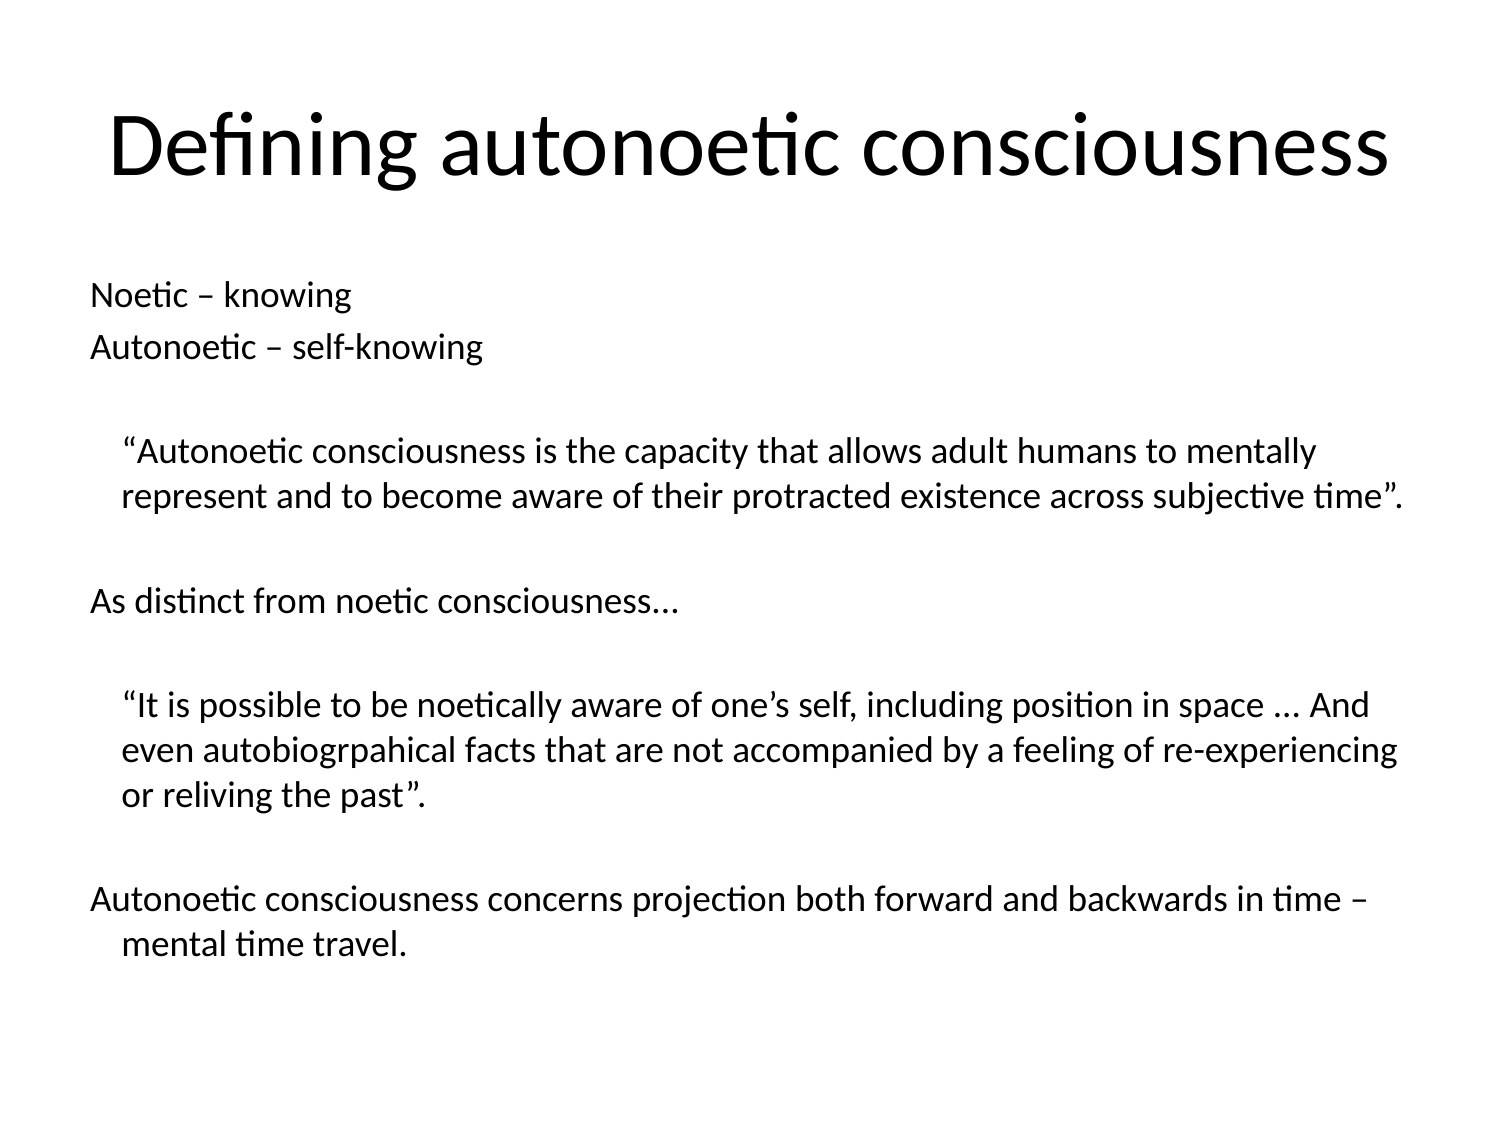

# Defining autonoetic consciousness
Noetic – knowing
Autonoetic – self-knowing
	“Autonoetic consciousness is the capacity that allows adult humans to mentally represent and to become aware of their protracted existence across subjective time”.
As distinct from noetic consciousness...
	“It is possible to be noetically aware of one’s self, including position in space ... And even autobiogrpahical facts that are not accompanied by a feeling of re-experiencing or reliving the past”.
Autonoetic consciousness concerns projection both forward and backwards in time – mental time travel.